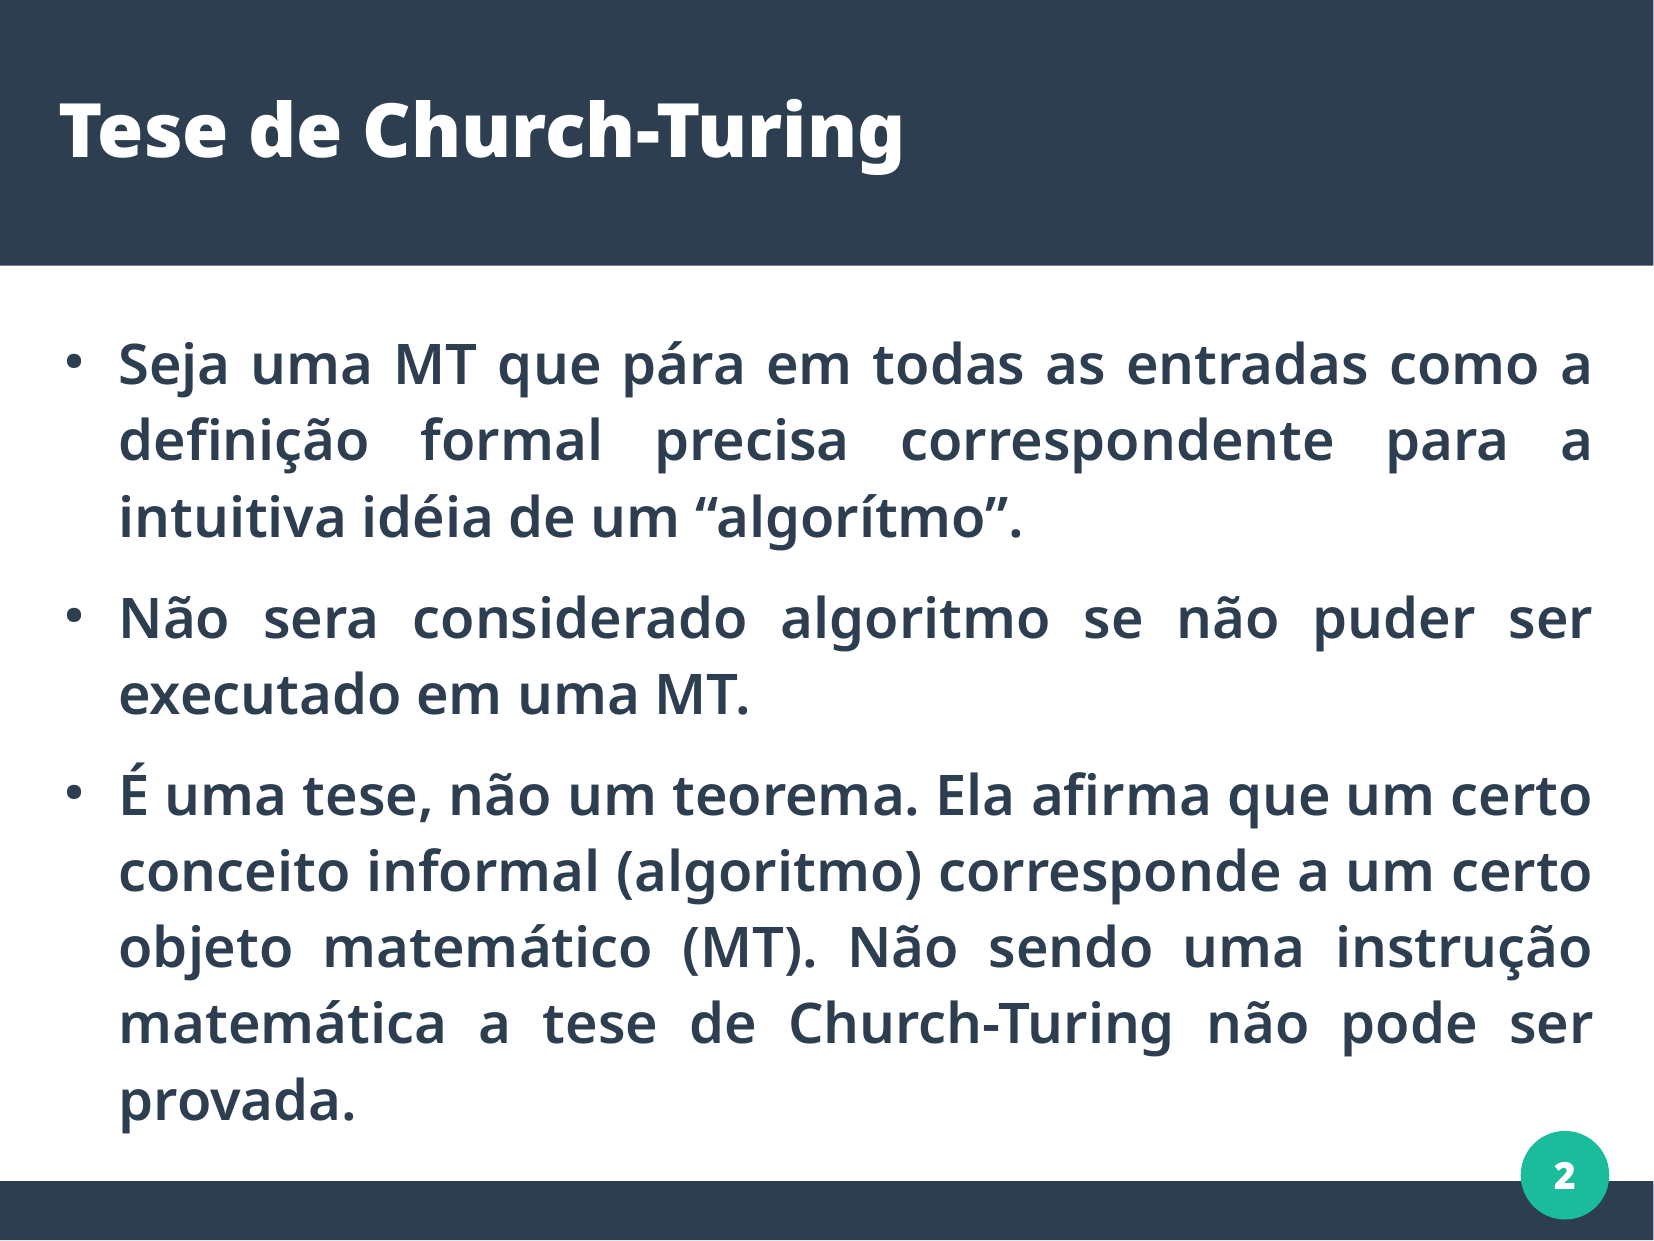

# Tese de Church-Turing
Seja uma MT que pára em todas as entradas como a definição formal precisa correspondente para a intuitiva idéia de um “algorítmo”.
Não sera considerado algoritmo se não puder ser executado em uma MT.
É uma tese, não um teorema. Ela afirma que um certo conceito informal (algoritmo) corresponde a um certo objeto matemático (MT). Não sendo uma instrução matemática a tese de Church-Turing não pode ser provada.
2